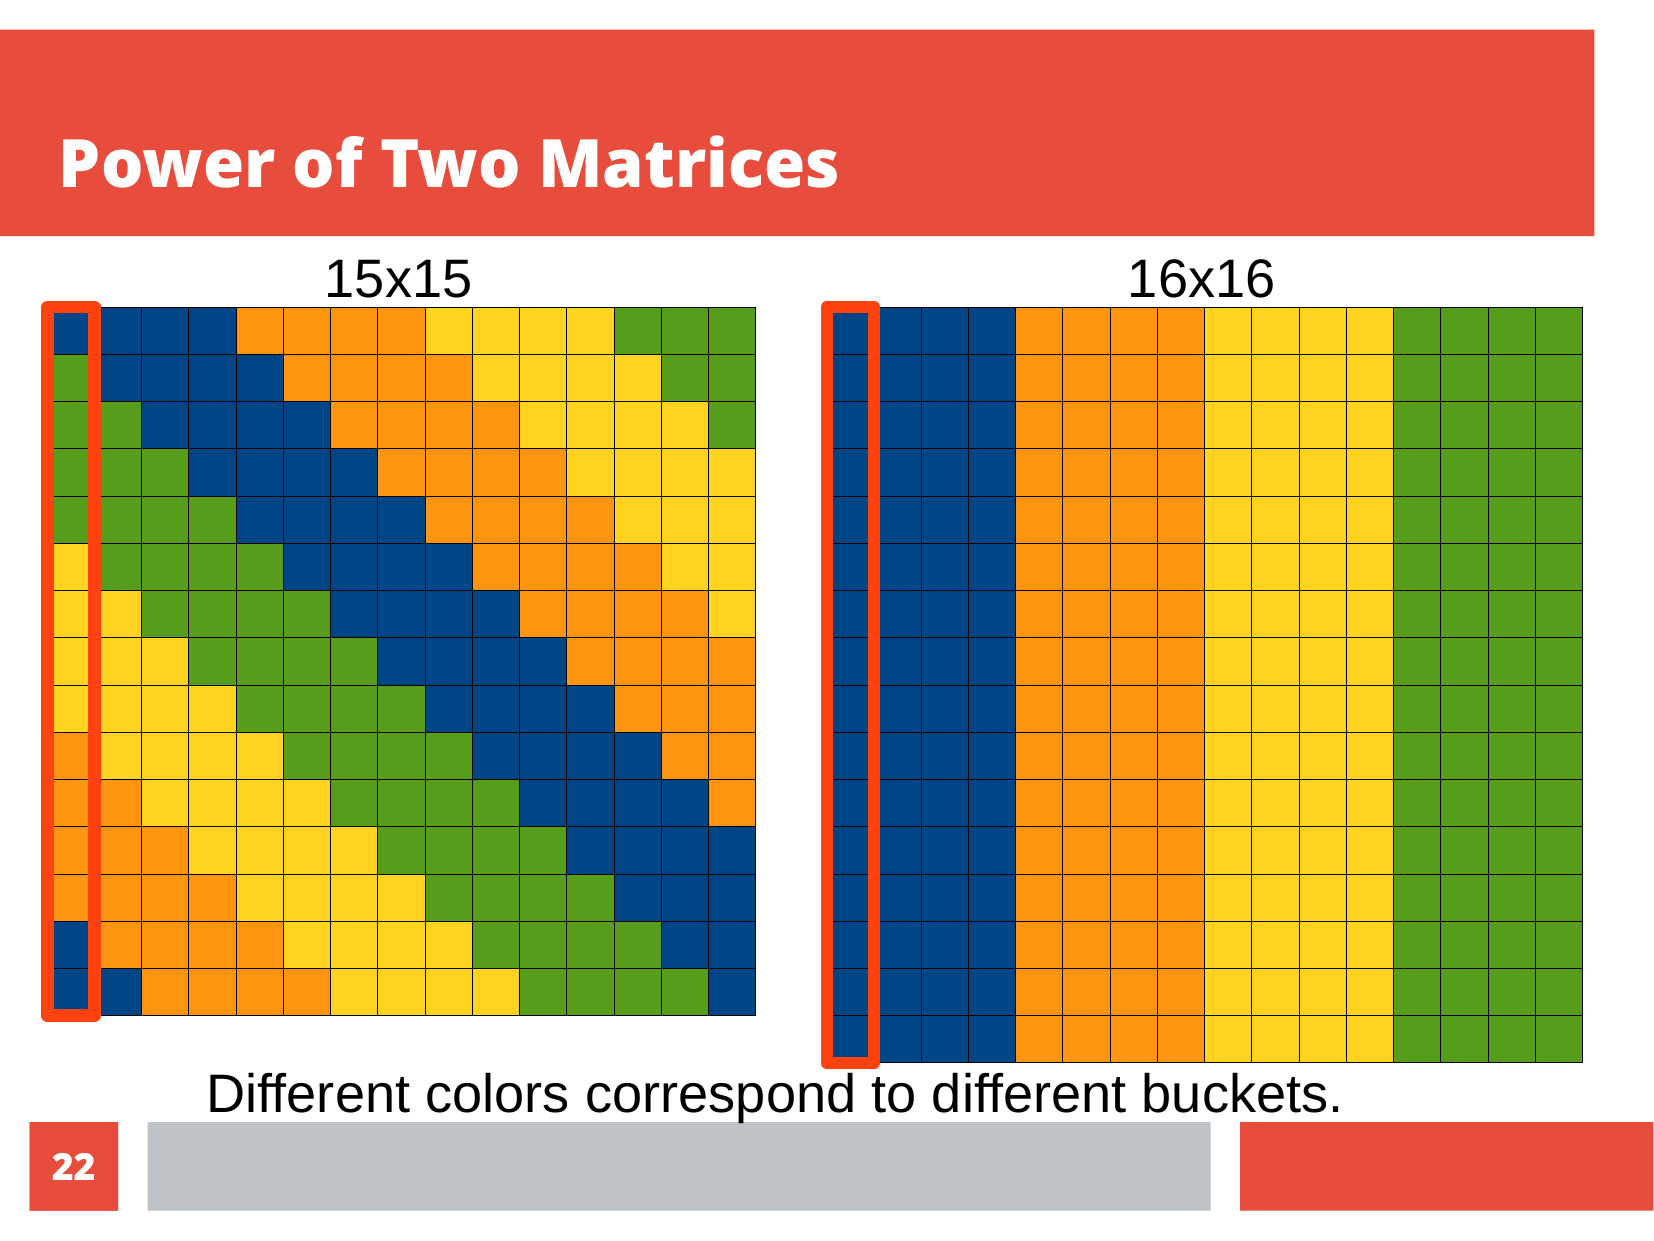

# Power of Two Matrices
15x15
16x16
Different colors correspond to different buckets.
22